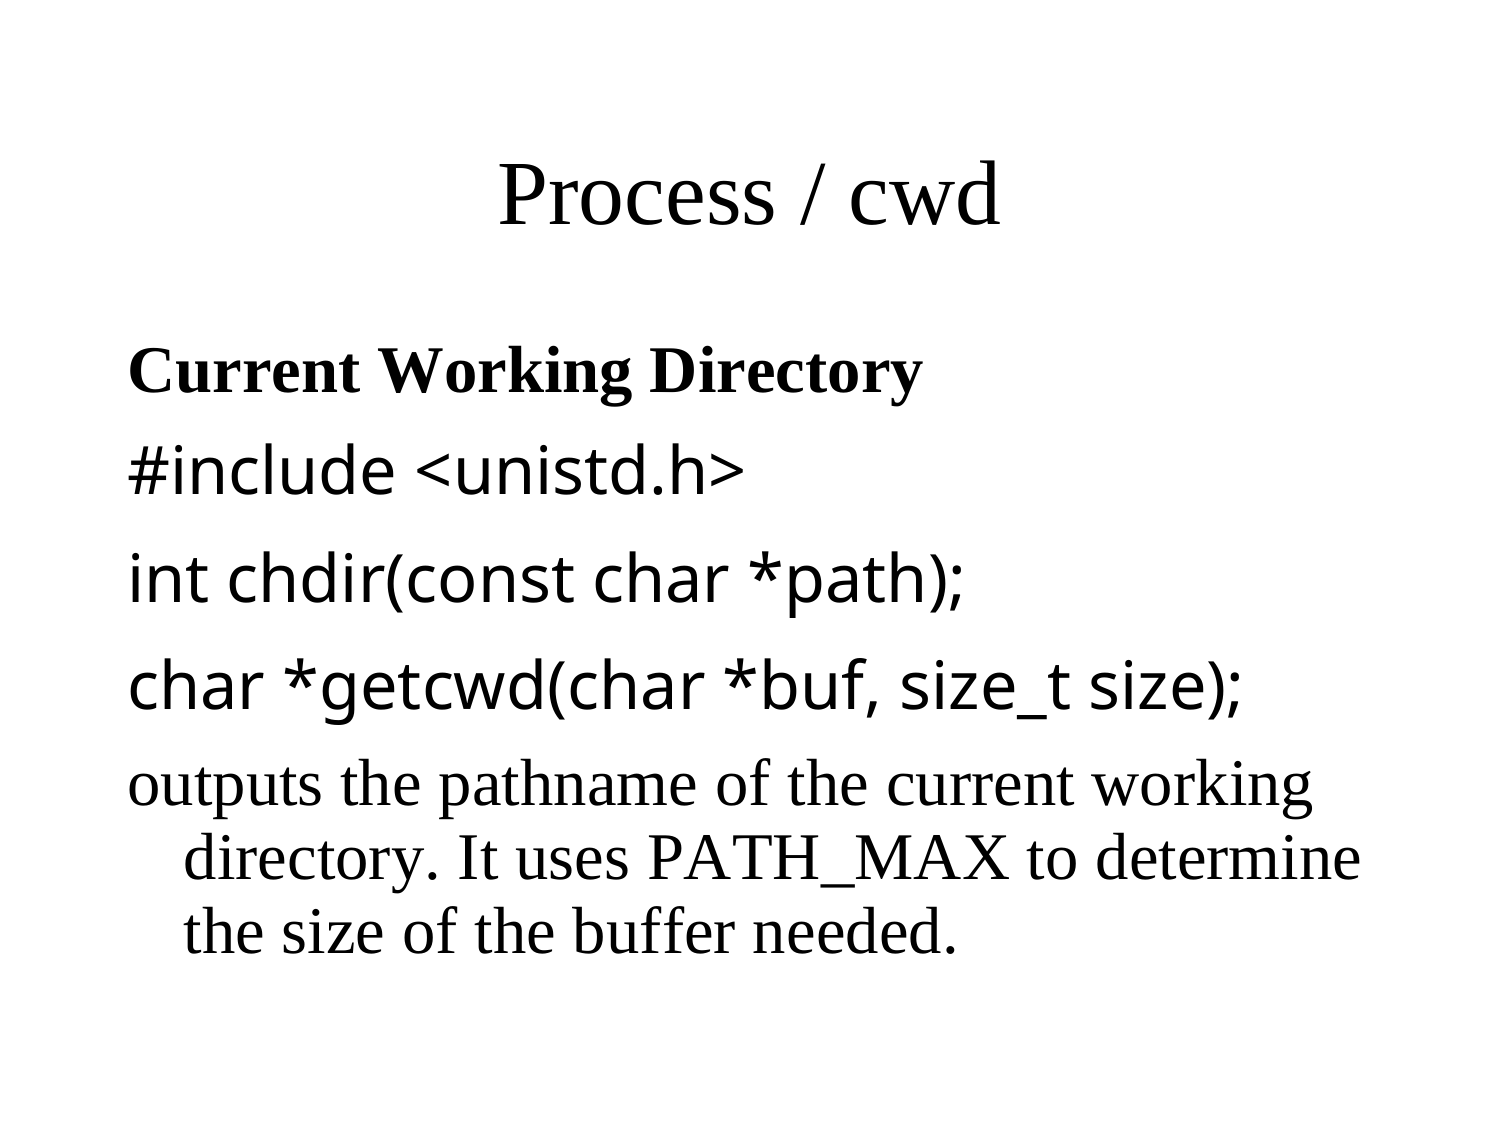

# Process / cwd
Current Working Directory
#include <unistd.h>
int chdir(const char *path);
char *getcwd(char *buf, size_t size);
outputs the pathname of the current working directory. It uses PATH_MAX to determine the size of the buffer needed.